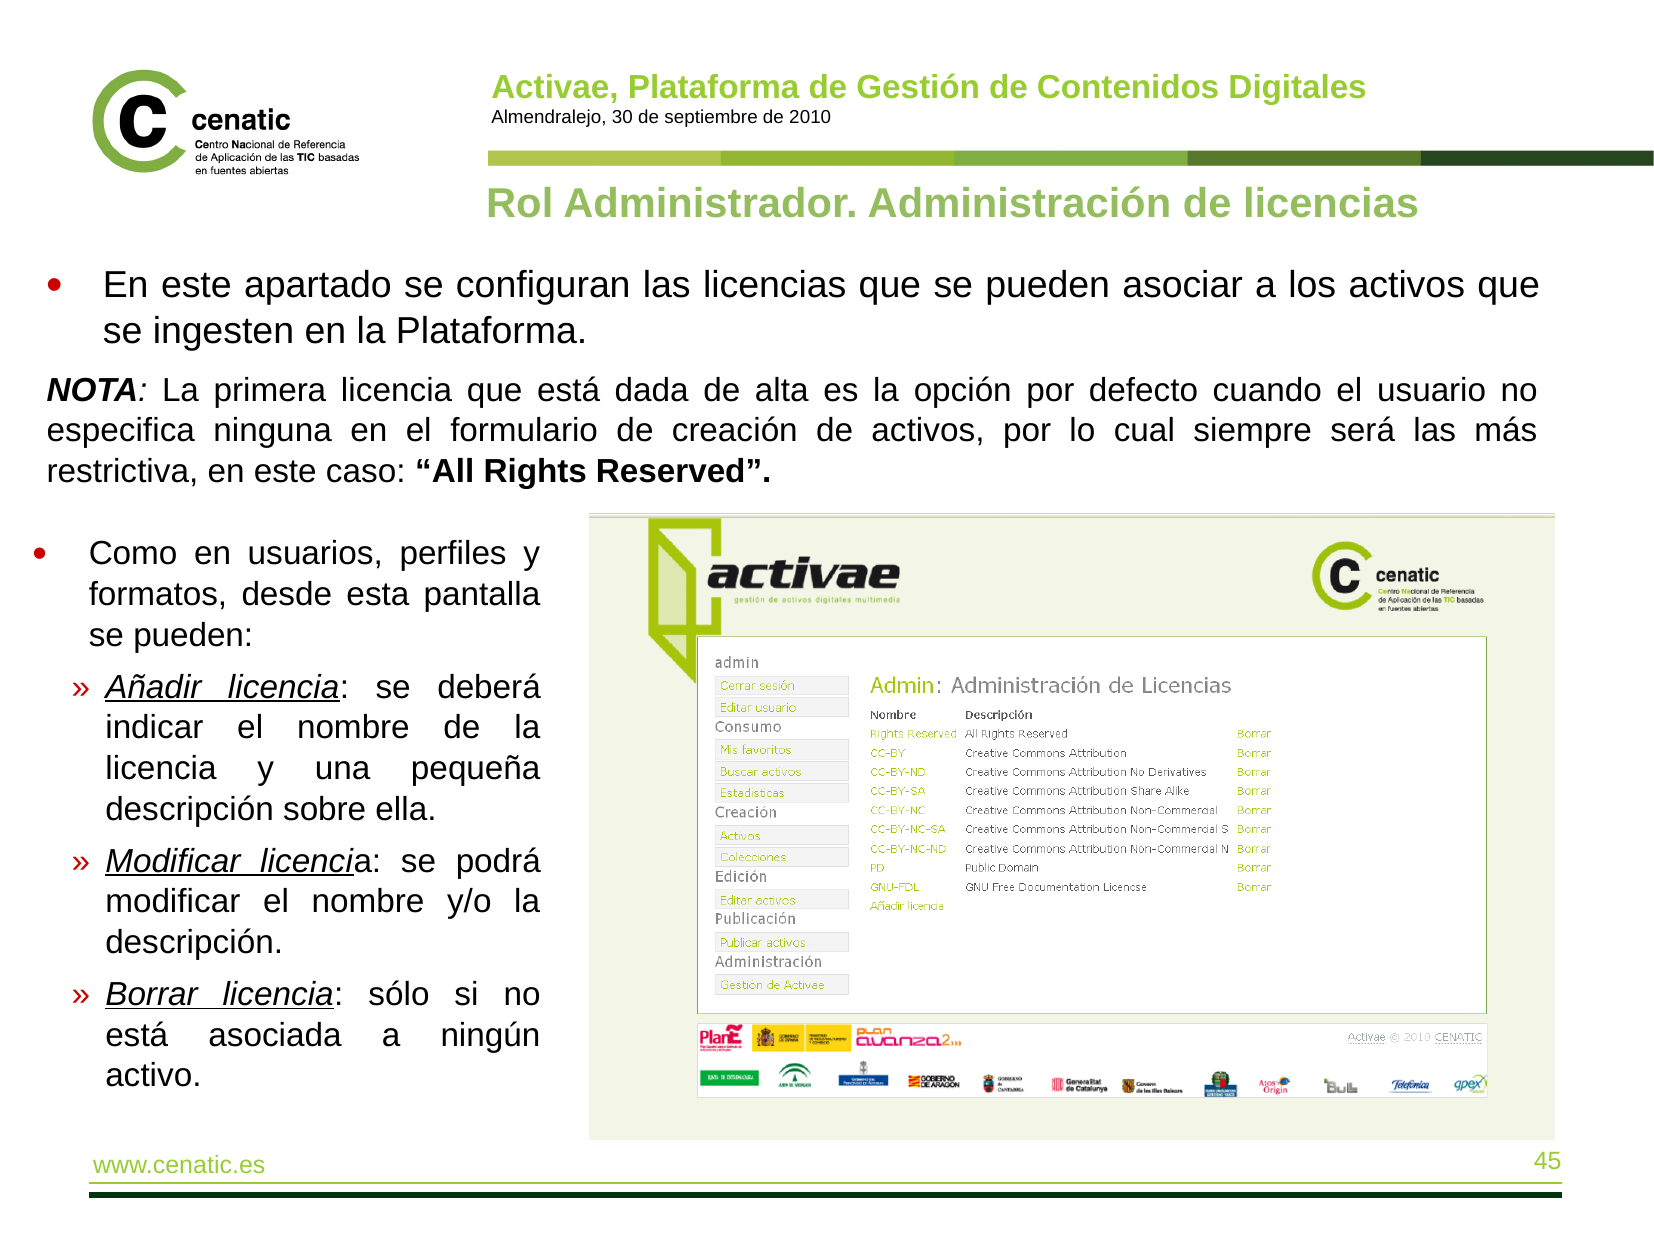

# Rol Administrador. Administración de licencias
En este apartado se configuran las licencias que se pueden asociar a los activos que se ingesten en la Plataforma.
NOTA: La primera licencia que está dada de alta es la opción por defecto cuando el usuario no especifica ninguna en el formulario de creación de activos, por lo cual siempre será las más restrictiva, en este caso: “All Rights Reserved”.
Como en usuarios, perfiles y formatos, desde esta pantalla se pueden:
Añadir licencia: se deberá indicar el nombre de la licencia y una pequeña descripción sobre ella.
Modificar licencia: se podrá modificar el nombre y/o la descripción.
Borrar licencia: sólo si no está asociada a ningún activo.
45
www.cenatic.es